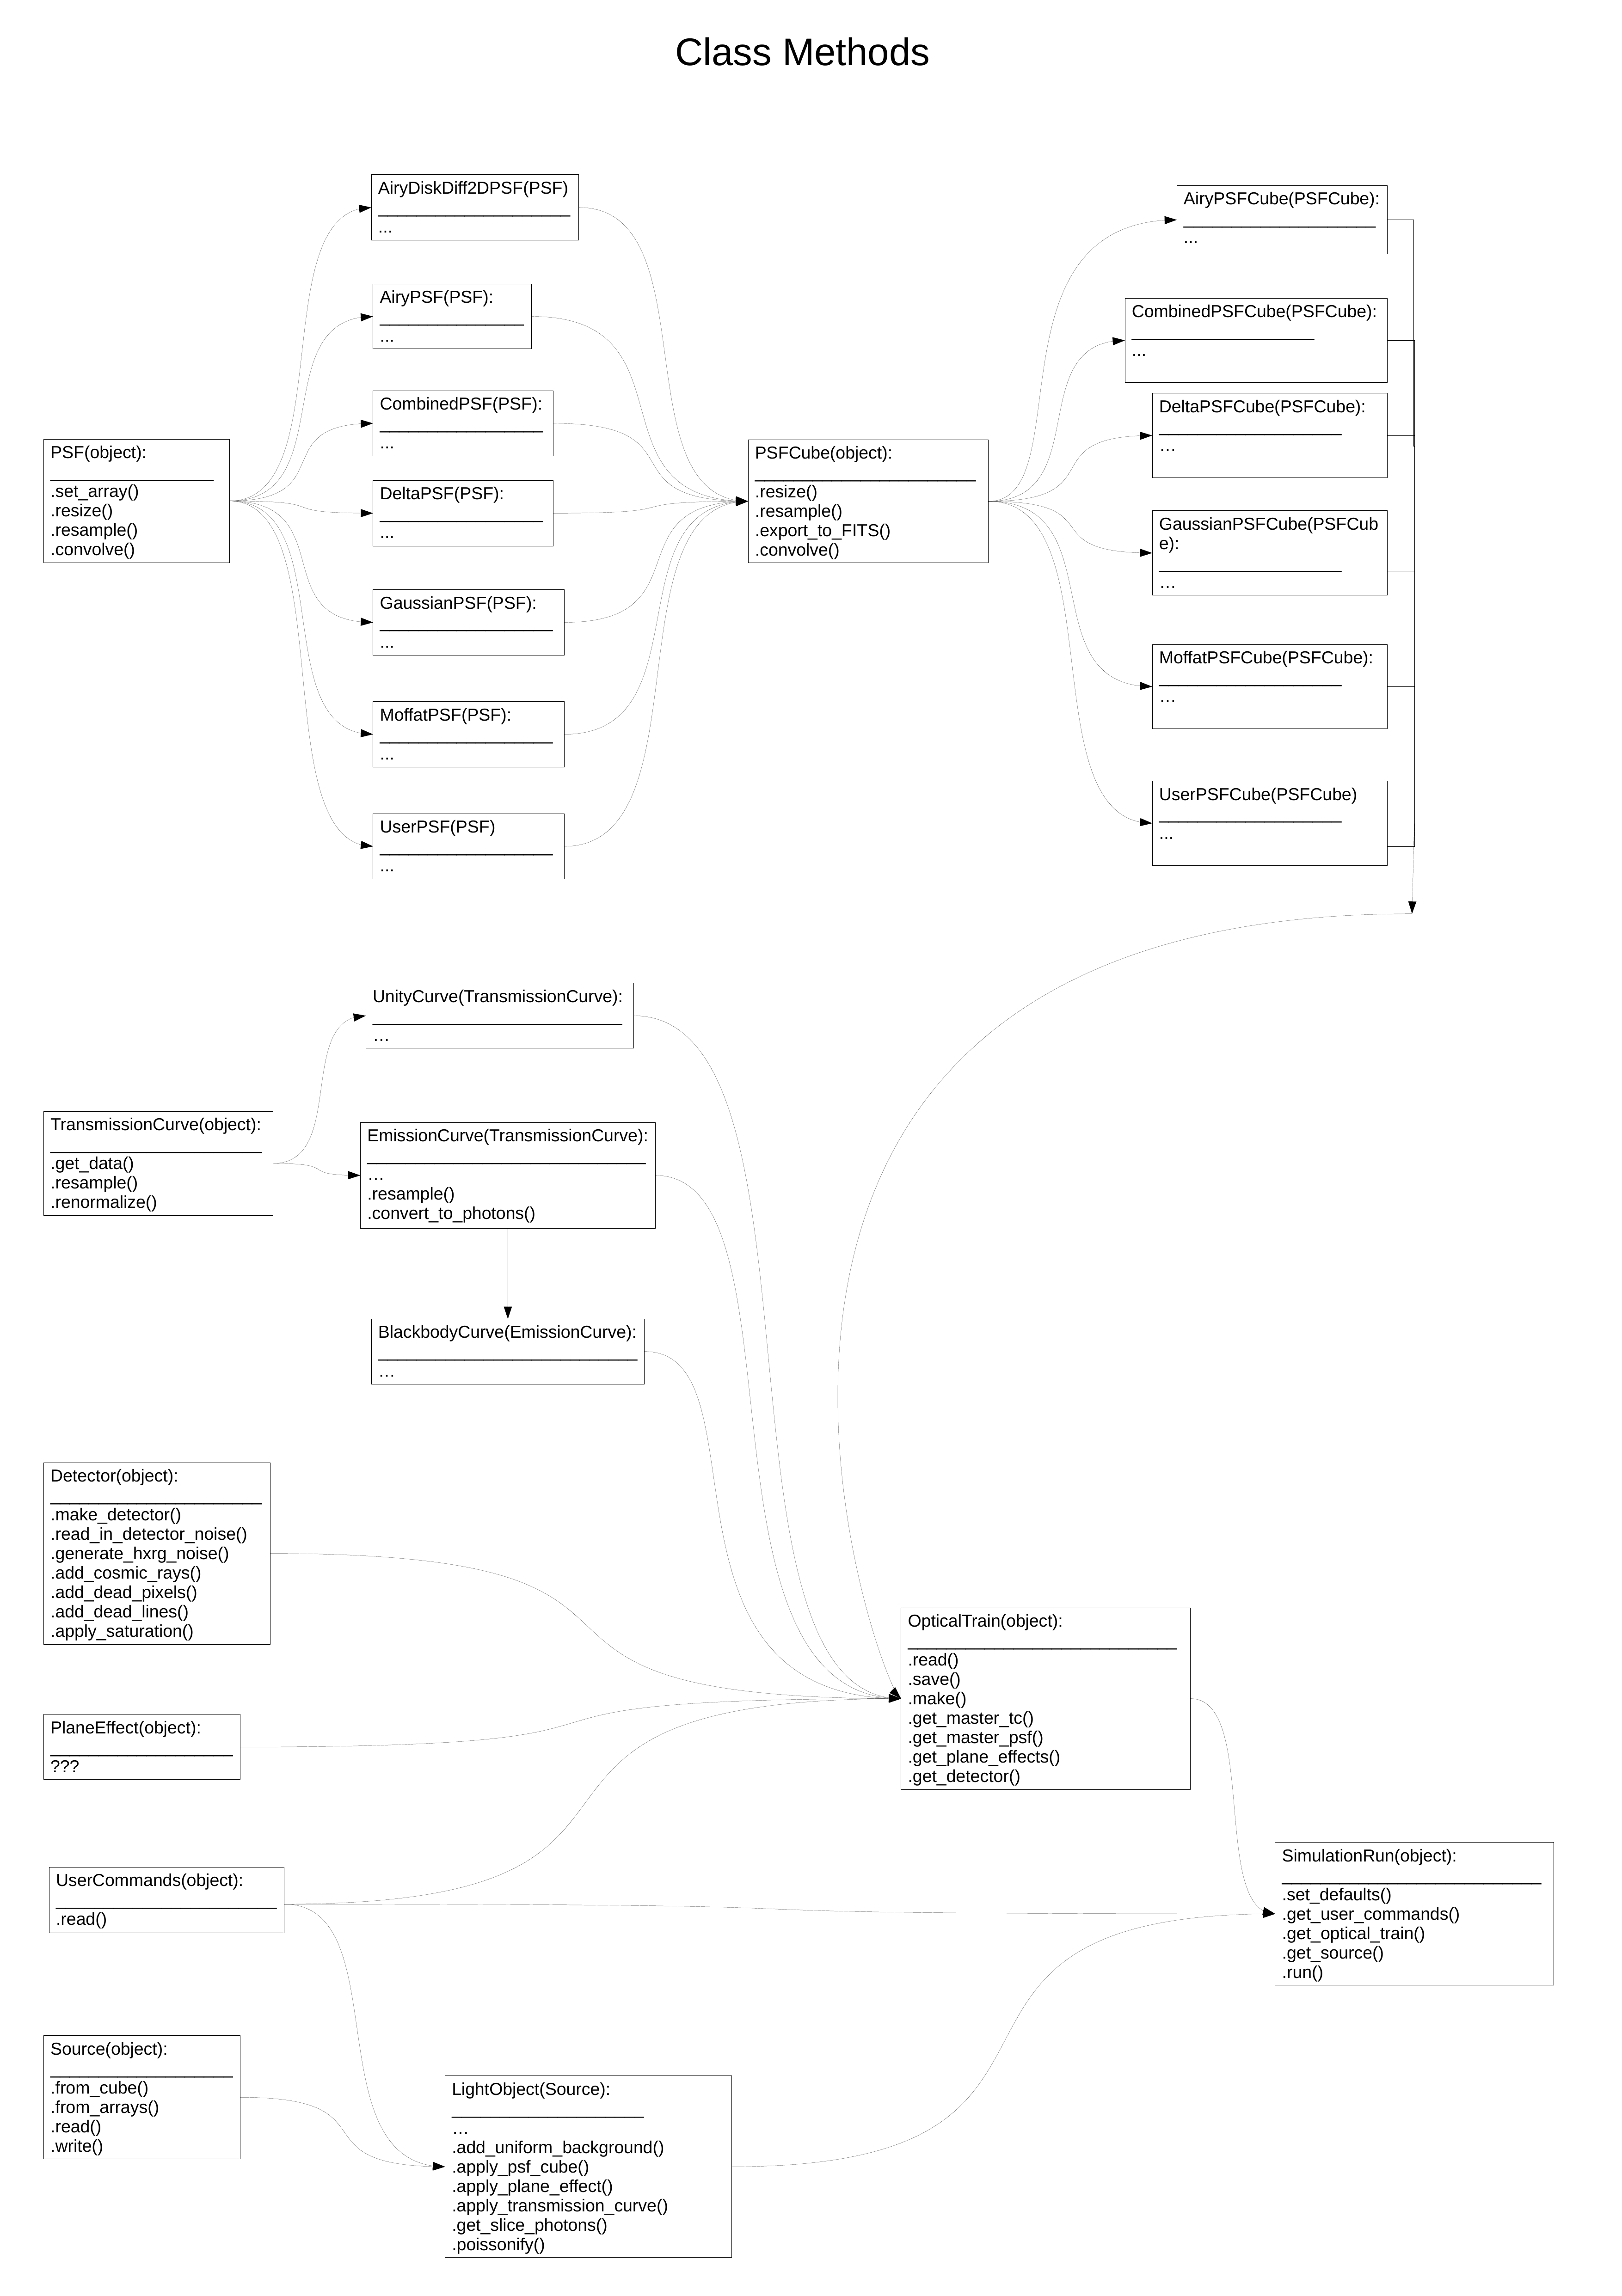

Class Methods
AiryDiskDiff2DPSF(PSF)
____________________
...
AiryPSFCube(PSFCube):
____________________
...
AiryPSF(PSF):
_______________
...
CombinedPSFCube(PSFCube):
___________________
...
CombinedPSF(PSF):
_________________
...
DeltaPSFCube(PSFCube):
___________________
…
PSF(object):
_________________
.set_array()
.resize()
.resample()
.convolve()
PSFCube(object):
_______________________
.resize()
.resample()
.export_to_FITS()
.convolve()
DeltaPSF(PSF):
_________________
...
GaussianPSFCube(PSFCube):
___________________
…
GaussianPSF(PSF):
__________________
...
MoffatPSFCube(PSFCube):
___________________
…
MoffatPSF(PSF):
__________________
...
UserPSFCube(PSFCube)
___________________
...
UserPSF(PSF)
__________________
...
UnityCurve(TransmissionCurve):
__________________________
…
TransmissionCurve(object):
______________________
.get_data()
.resample()
.renormalize()
EmissionCurve(TransmissionCurve):
_____________________________
…
.resample()
.convert_to_photons()
BlackbodyCurve(EmissionCurve):
___________________________
…
Detector(object):
______________________
.make_detector()
.read_in_detector_noise()
.generate_hxrg_noise()
.add_cosmic_rays()
.add_dead_pixels()
.add_dead_lines()
.apply_saturation()
OpticalTrain(object):
____________________________
.read()
.save()
.make()
.get_master_tc()
.get_master_psf()
.get_plane_effects()
.get_detector()
PlaneEffect(object):
___________________
???
SimulationRun(object):
___________________________
.set_defaults()
.get_user_commands()
.get_optical_train()
.get_source()
.run()
UserCommands(object):
_______________________
.read()
Source(object):
___________________
.from_cube()
.from_arrays()
.read()
.write()
LightObject(Source):
____________________
…
.add_uniform_background()
.apply_psf_cube()
.apply_plane_effect()
.apply_transmission_curve()
.get_slice_photons()
.poissonify()